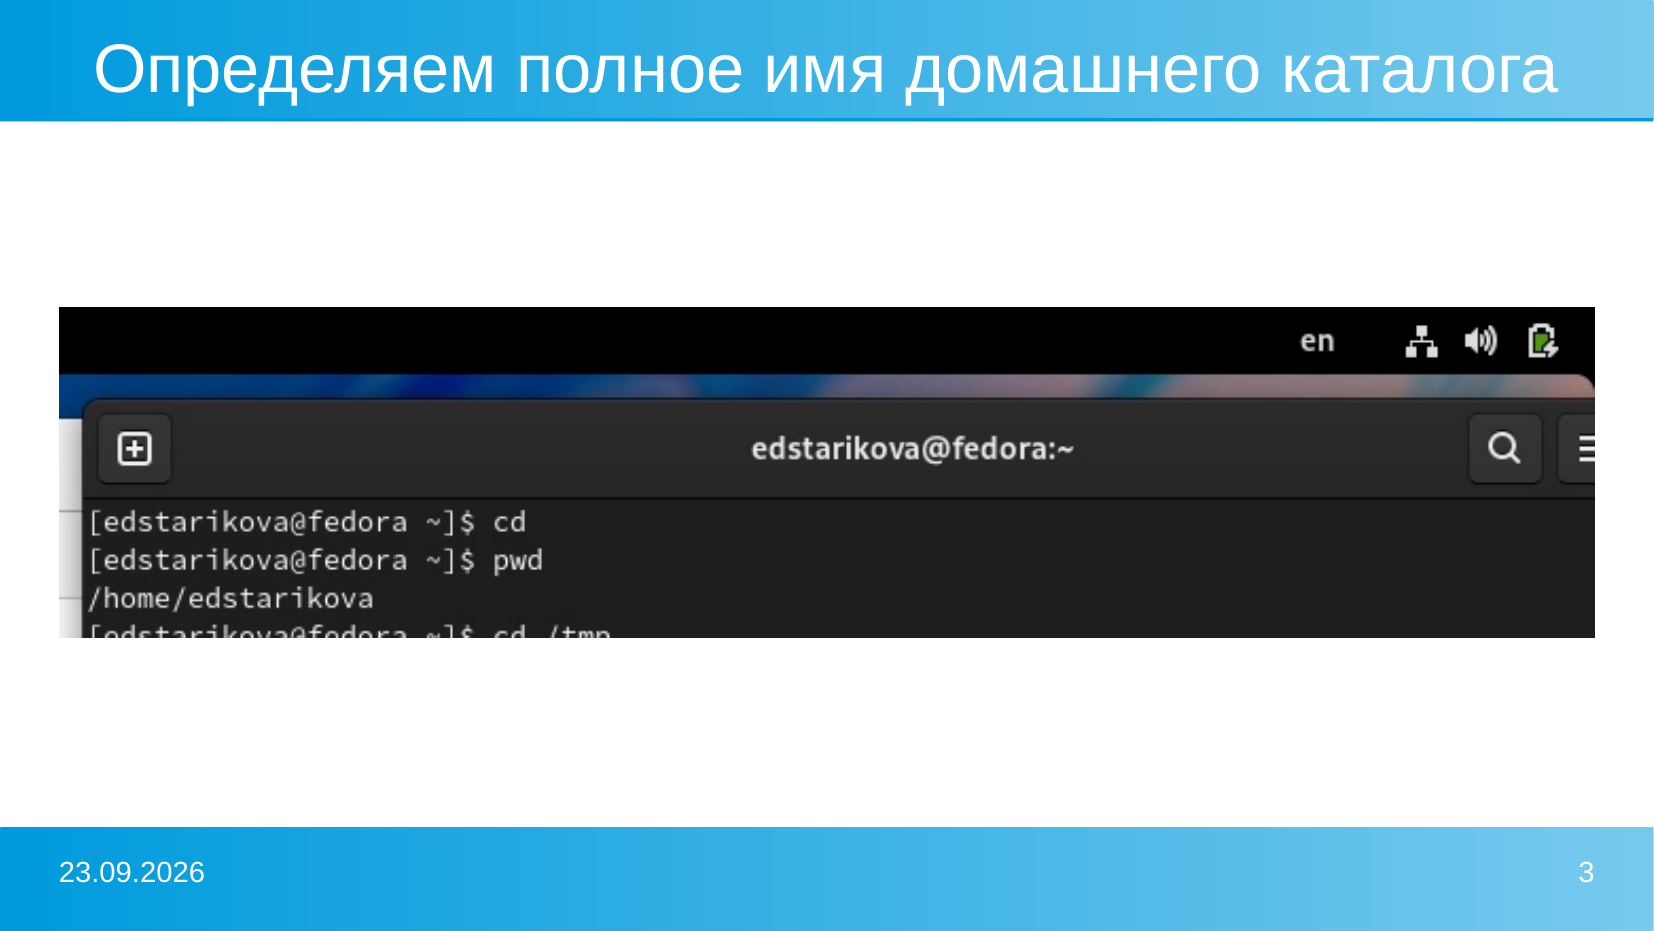

# Определяем полное имя домашнего каталога
3